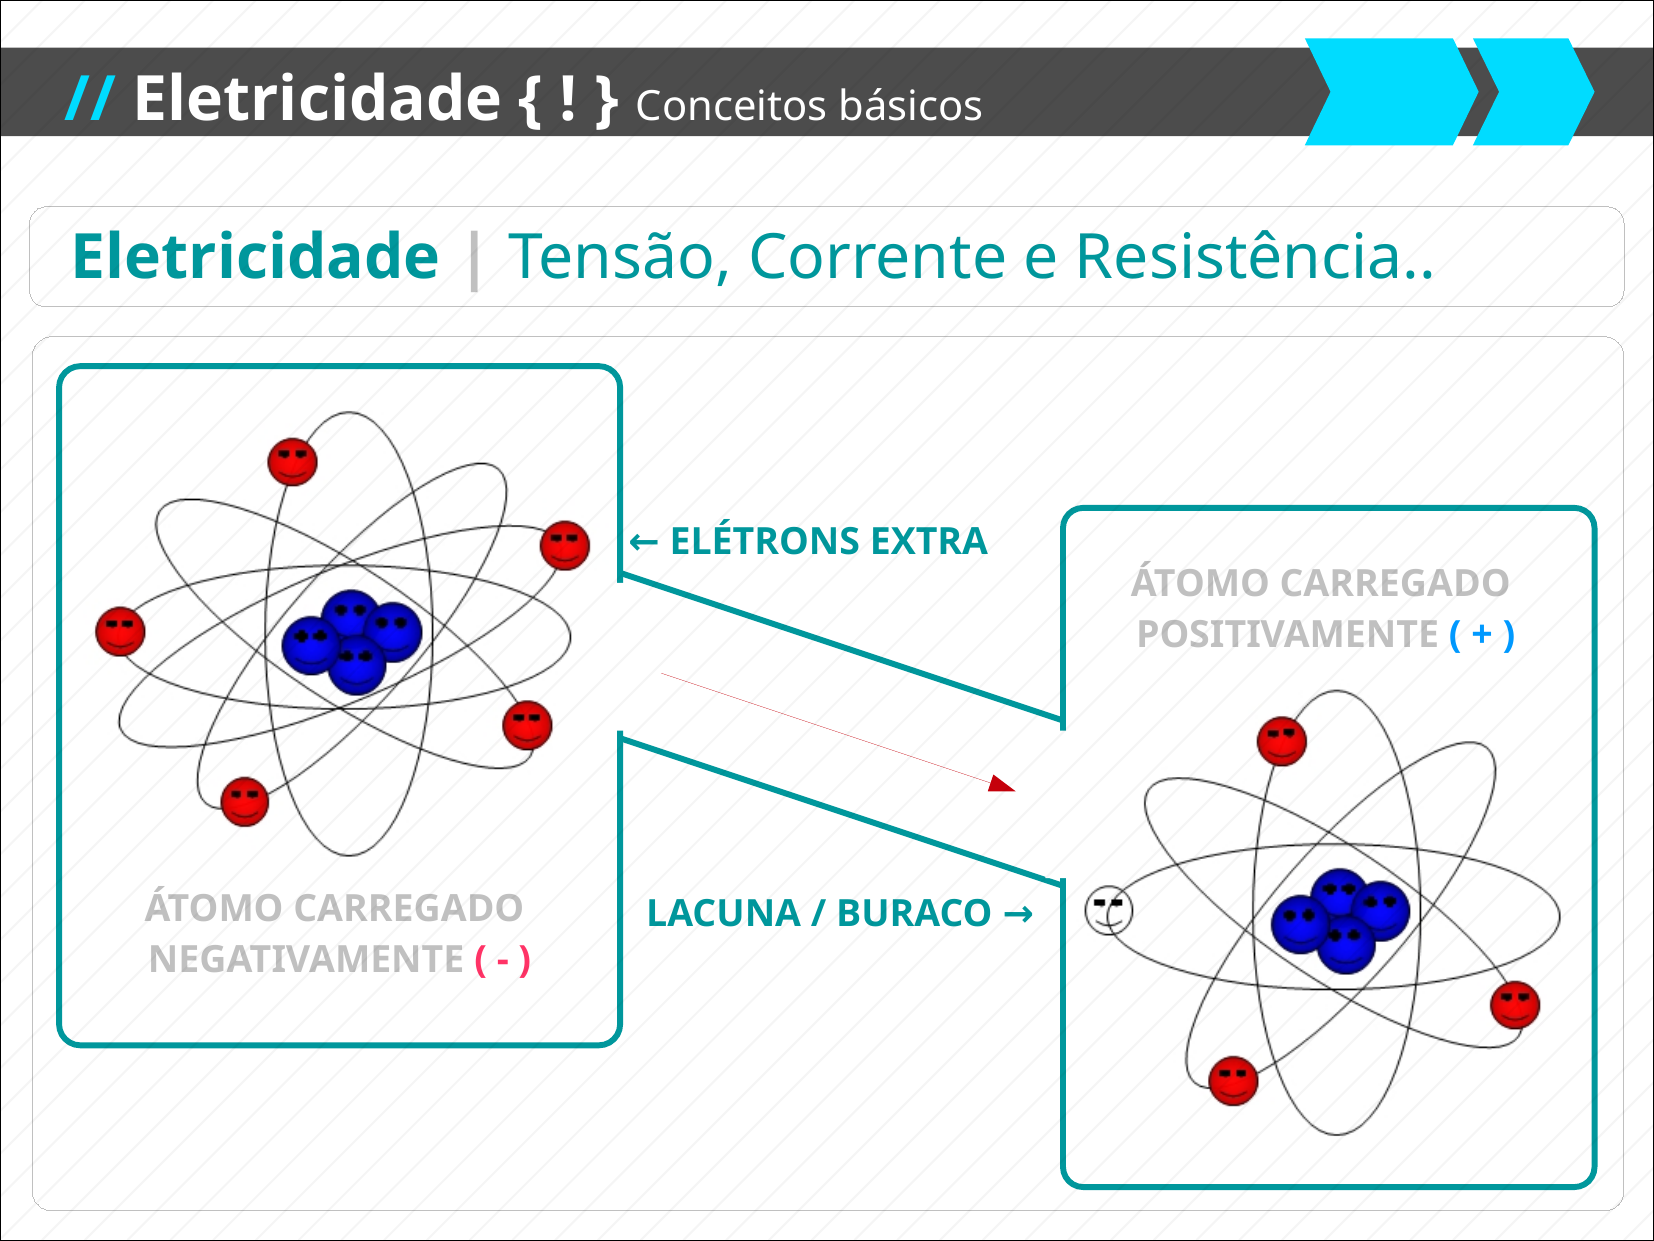

// Eletricidade { ! } Conceitos básicos
Eletricidade | Tensão, Corrente e Resistência..
← ELÉTRONS EXTRA
ÁTOMO CARREGADO
POSITIVAMENTE ( + )
ÁTOMO CARREGADO
NEGATIVAMENTE ( - )
LACUNA / BURACO →